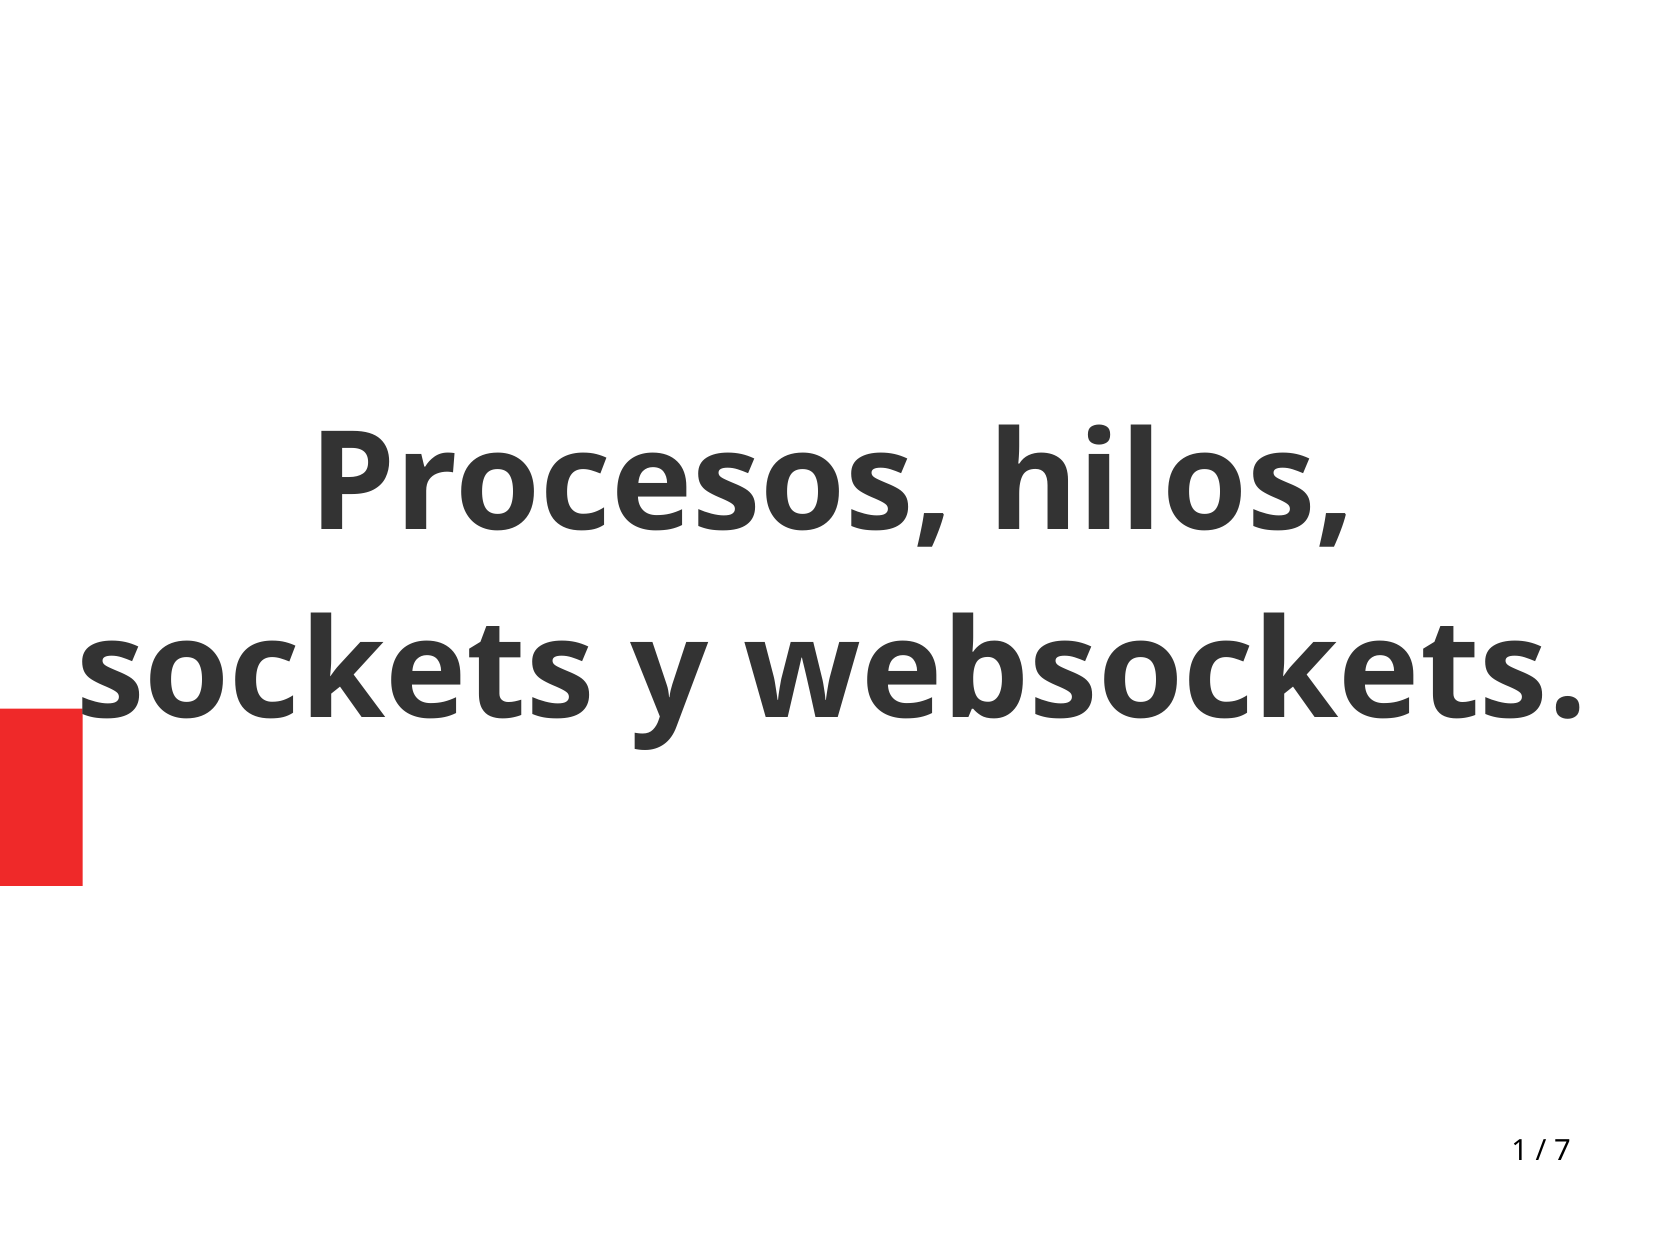

# Procesos, hilos, sockets y websockets.
1